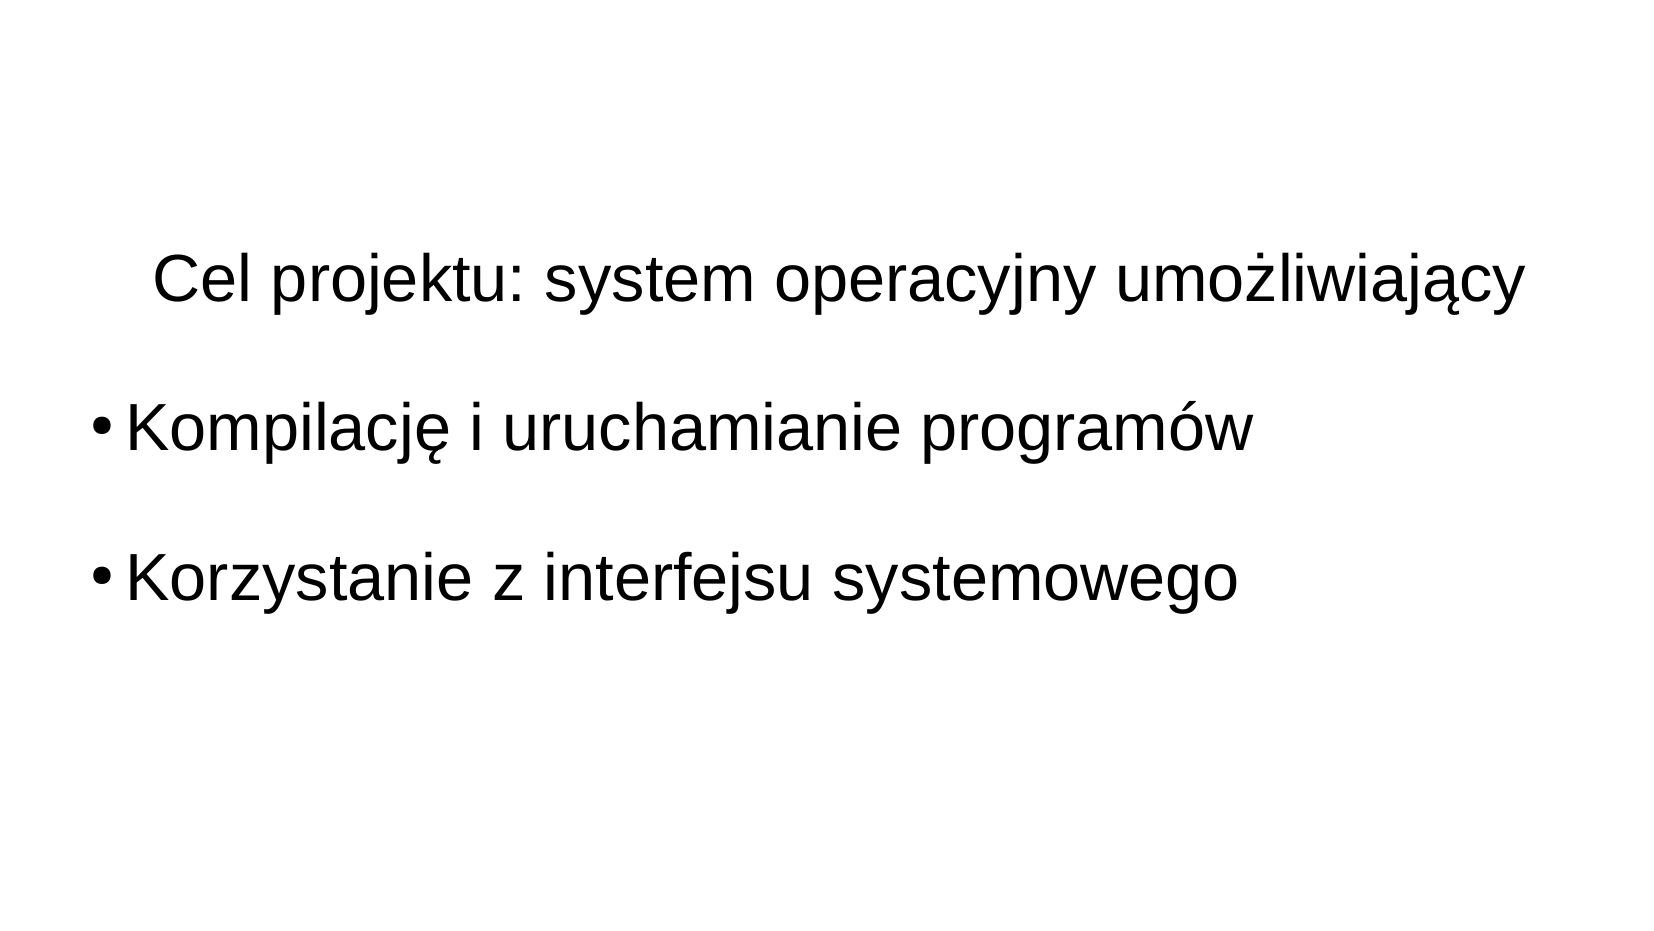

# Cel projektu: system operacyjny umożliwiający
Kompilację i uruchamianie programów
Korzystanie z interfejsu systemowego